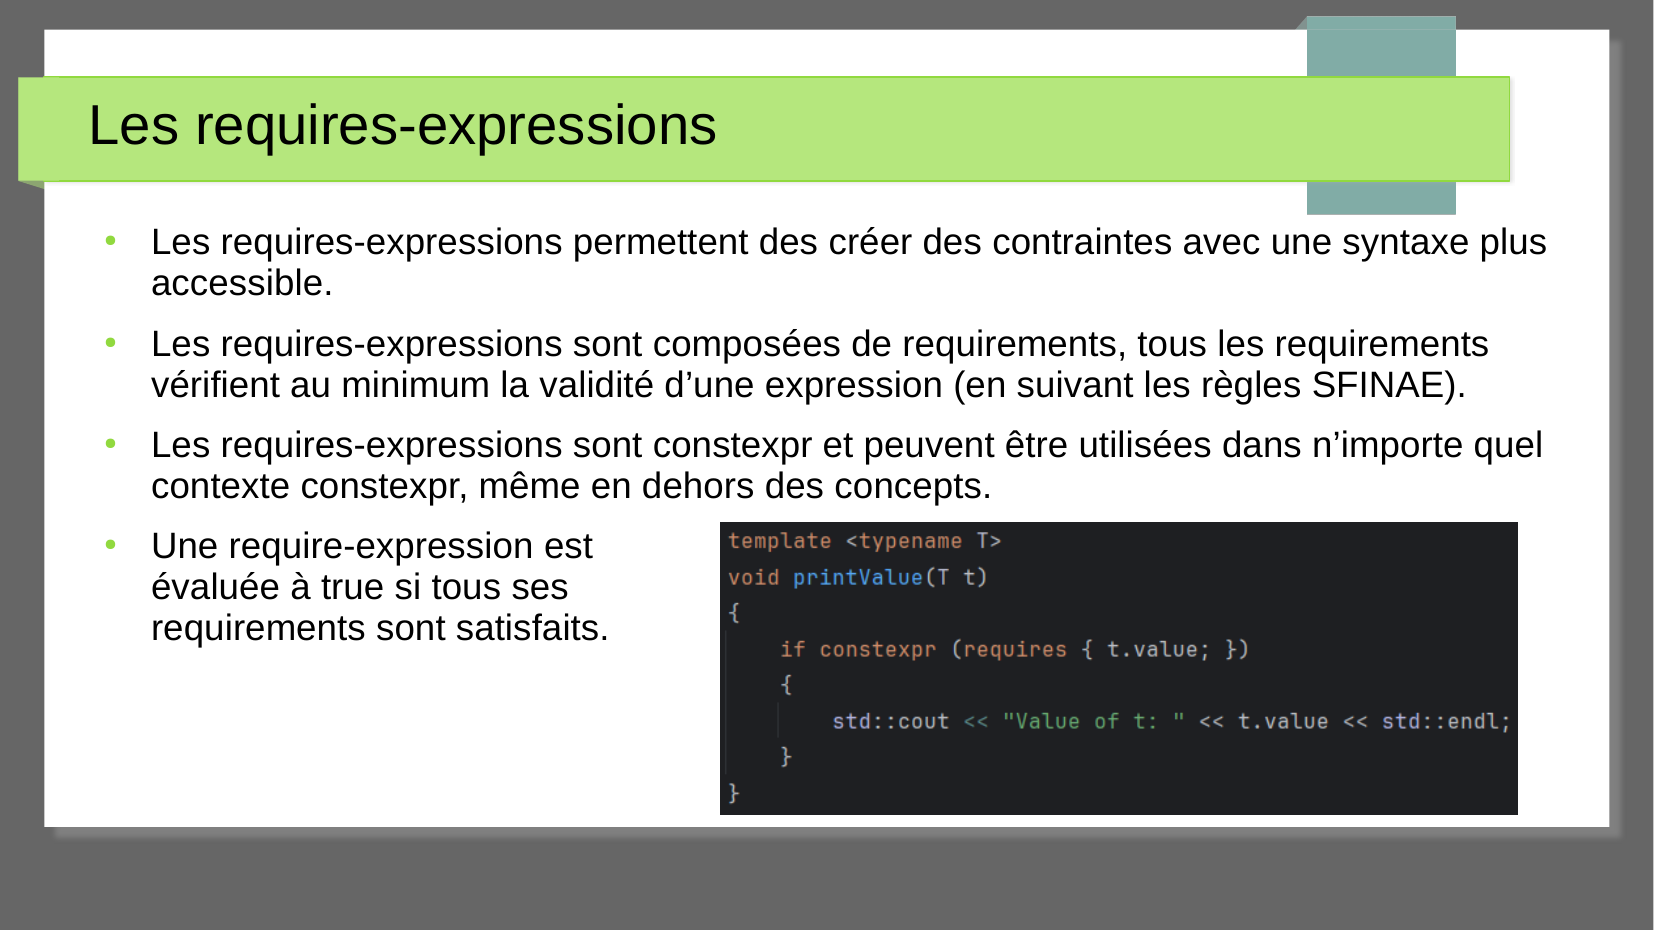

# Les requires-expressions
Les requires-expressions permettent des créer des contraintes avec une syntaxe plus accessible.
Les requires-expressions sont composées de requirements, tous les requirements vérifient au minimum la validité d’une expression (en suivant les règles SFINAE).
Les requires-expressions sont constexpr et peuvent être utilisées dans n’importe quel contexte constexpr, même en dehors des concepts.
Une require-expression est
évaluée à true si tous ses
requirements sont satisfaits.